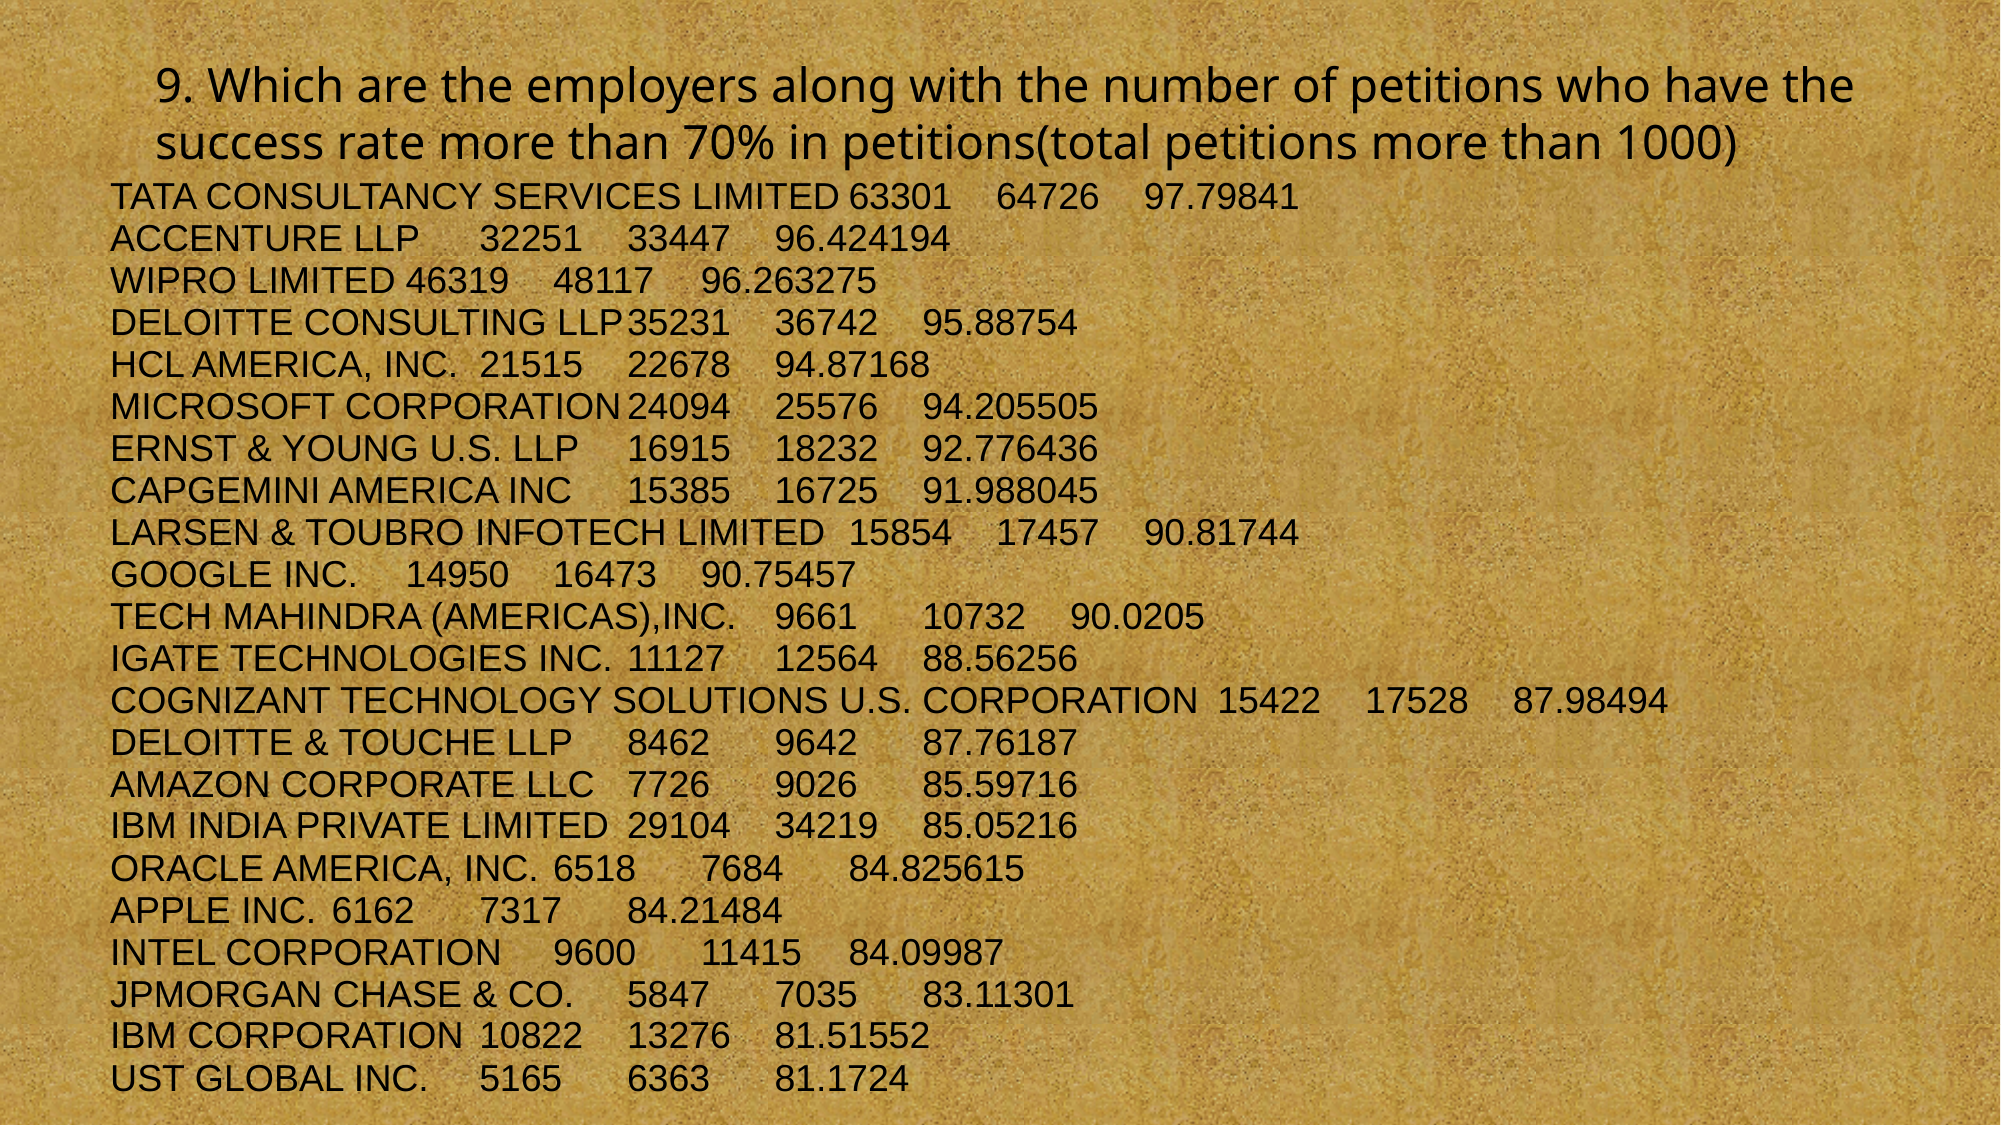

# 9. Which are the employers along with the number of petitions who have the success rate more than 70% in petitions(total petitions more than 1000)
TATA CONSULTANCY SERVICES LIMITED	63301	64726	97.79841
ACCENTURE LLP	32251	33447	96.424194
WIPRO LIMITED	46319	48117	96.263275
DELOITTE CONSULTING LLP	35231	36742	95.88754
HCL AMERICA, INC.	21515	22678	94.87168
MICROSOFT CORPORATION	24094	25576	94.205505
ERNST & YOUNG U.S. LLP	16915	18232	92.776436
CAPGEMINI AMERICA INC	15385	16725	91.988045
LARSEN & TOUBRO INFOTECH LIMITED	15854	17457	90.81744
GOOGLE INC.	14950	16473	90.75457
TECH MAHINDRA (AMERICAS),INC.	9661	10732	90.0205
IGATE TECHNOLOGIES INC.	11127	12564	88.56256
COGNIZANT TECHNOLOGY SOLUTIONS U.S. CORPORATION	15422	17528	87.98494
DELOITTE & TOUCHE LLP	8462	9642	87.76187
AMAZON CORPORATE LLC	7726	9026	85.59716
IBM INDIA PRIVATE LIMITED	29104	34219	85.05216
ORACLE AMERICA, INC.	6518	7684	84.825615
APPLE INC.	6162	7317	84.21484
INTEL CORPORATION	9600	11415	84.09987
JPMORGAN CHASE & CO.	5847	7035	83.11301
IBM CORPORATION	10822	13276	81.51552
UST GLOBAL INC.	5165	6363	81.1724